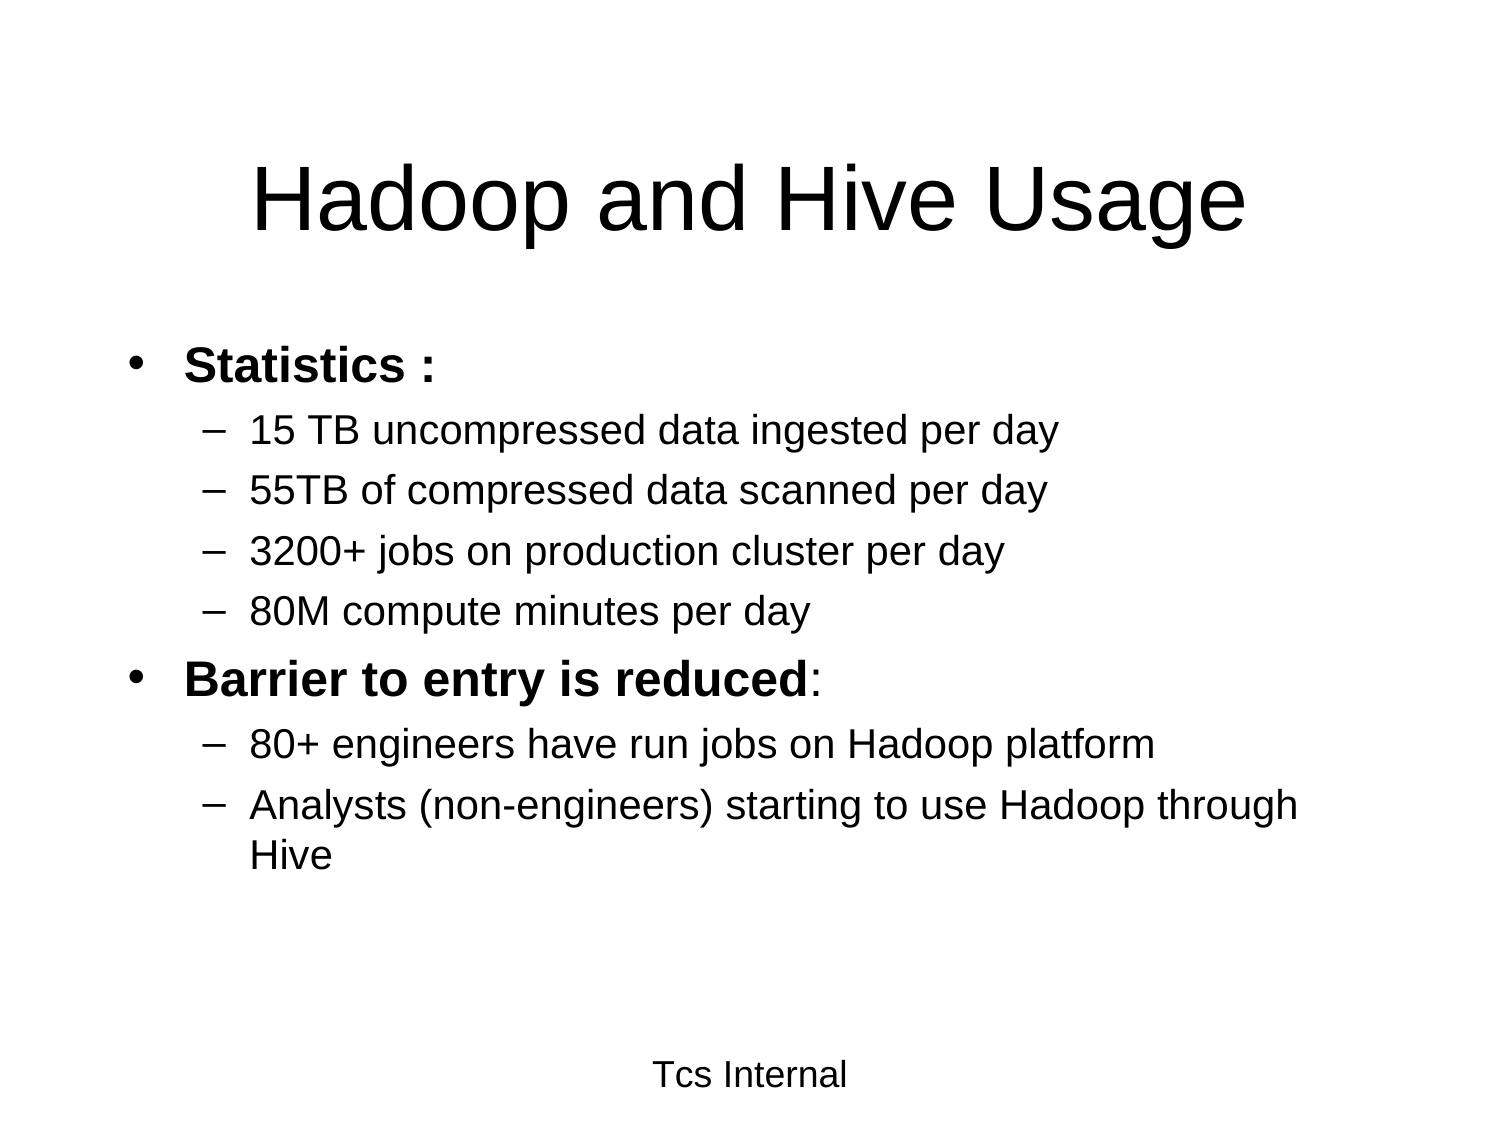

# Hadoop and Hive Usage
Statistics :
15 TB uncompressed data ingested per day
55TB of compressed data scanned per day
3200+ jobs on production cluster per day
80M compute minutes per day
Barrier to entry is reduced:
80+ engineers have run jobs on Hadoop platform
Analysts (non-engineers) starting to use Hadoop through Hive